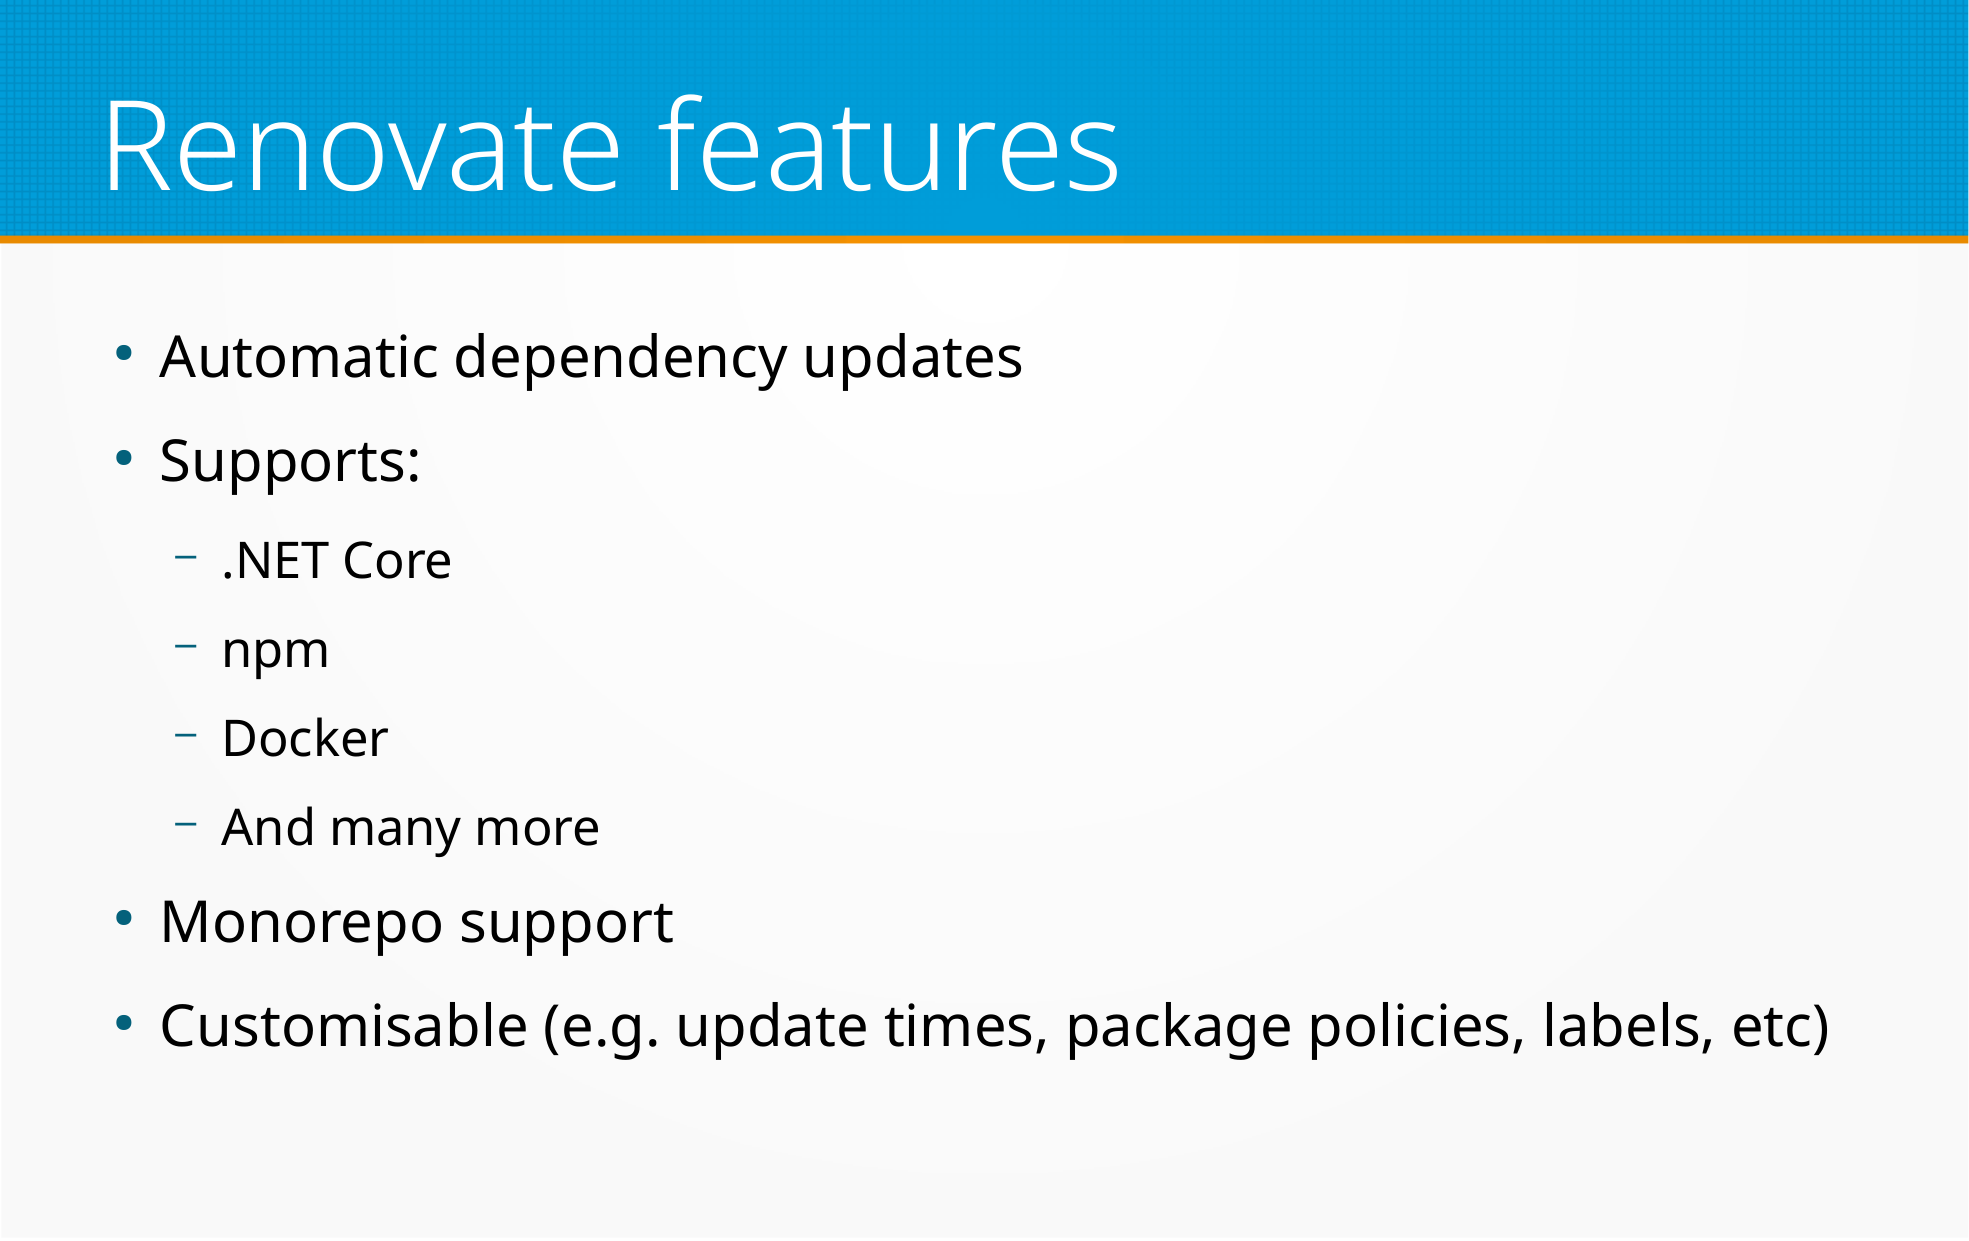

# Renovate features
Automatic dependency updates
Supports:
.NET Core
npm
Docker
And many more
Monorepo support
Customisable (e.g. update times, package policies, labels, etc)